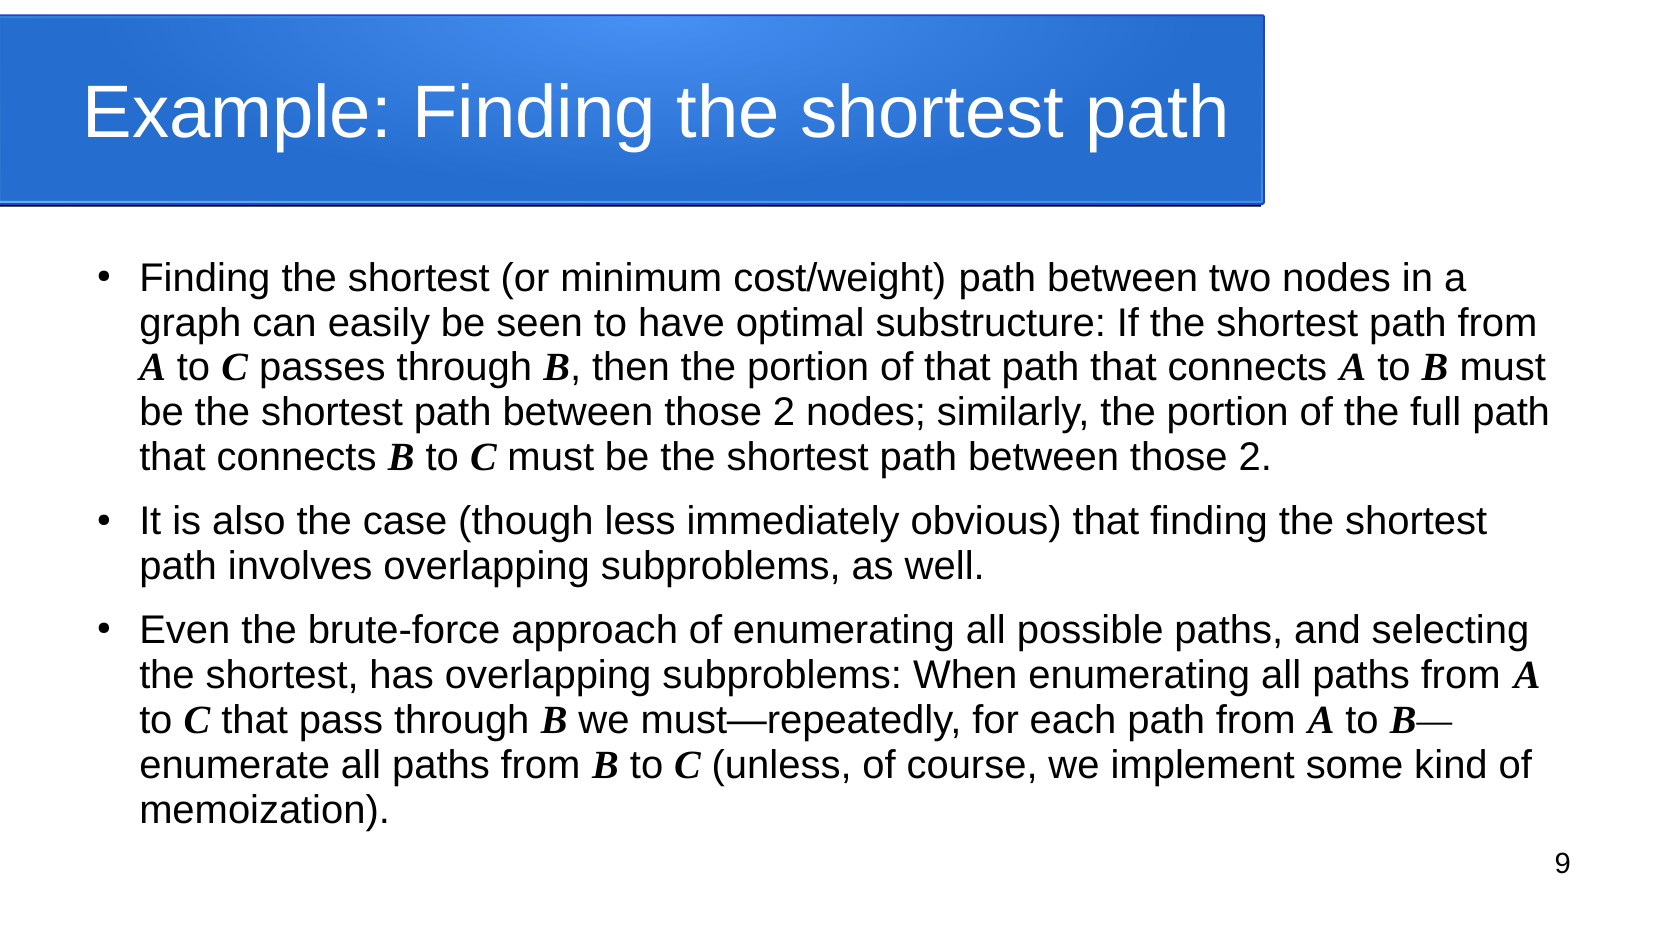

# Example: Finding the shortest path
Finding the shortest (or minimum cost/weight) path between two nodes in a graph can easily be seen to have optimal substructure: If the shortest path from A to C passes through B, then the portion of that path that connects A to B must be the shortest path between those 2 nodes; similarly, the portion of the full path that connects B to C must be the shortest path between those 2.
It is also the case (though less immediately obvious) that finding the shortest path involves overlapping subproblems, as well.
Even the brute-force approach of enumerating all possible paths, and selecting the shortest, has overlapping subproblems: When enumerating all paths from A to C that pass through B we must—repeatedly, for each path from A to B—enumerate all paths from B to C (unless, of course, we implement some kind of memoization).
9